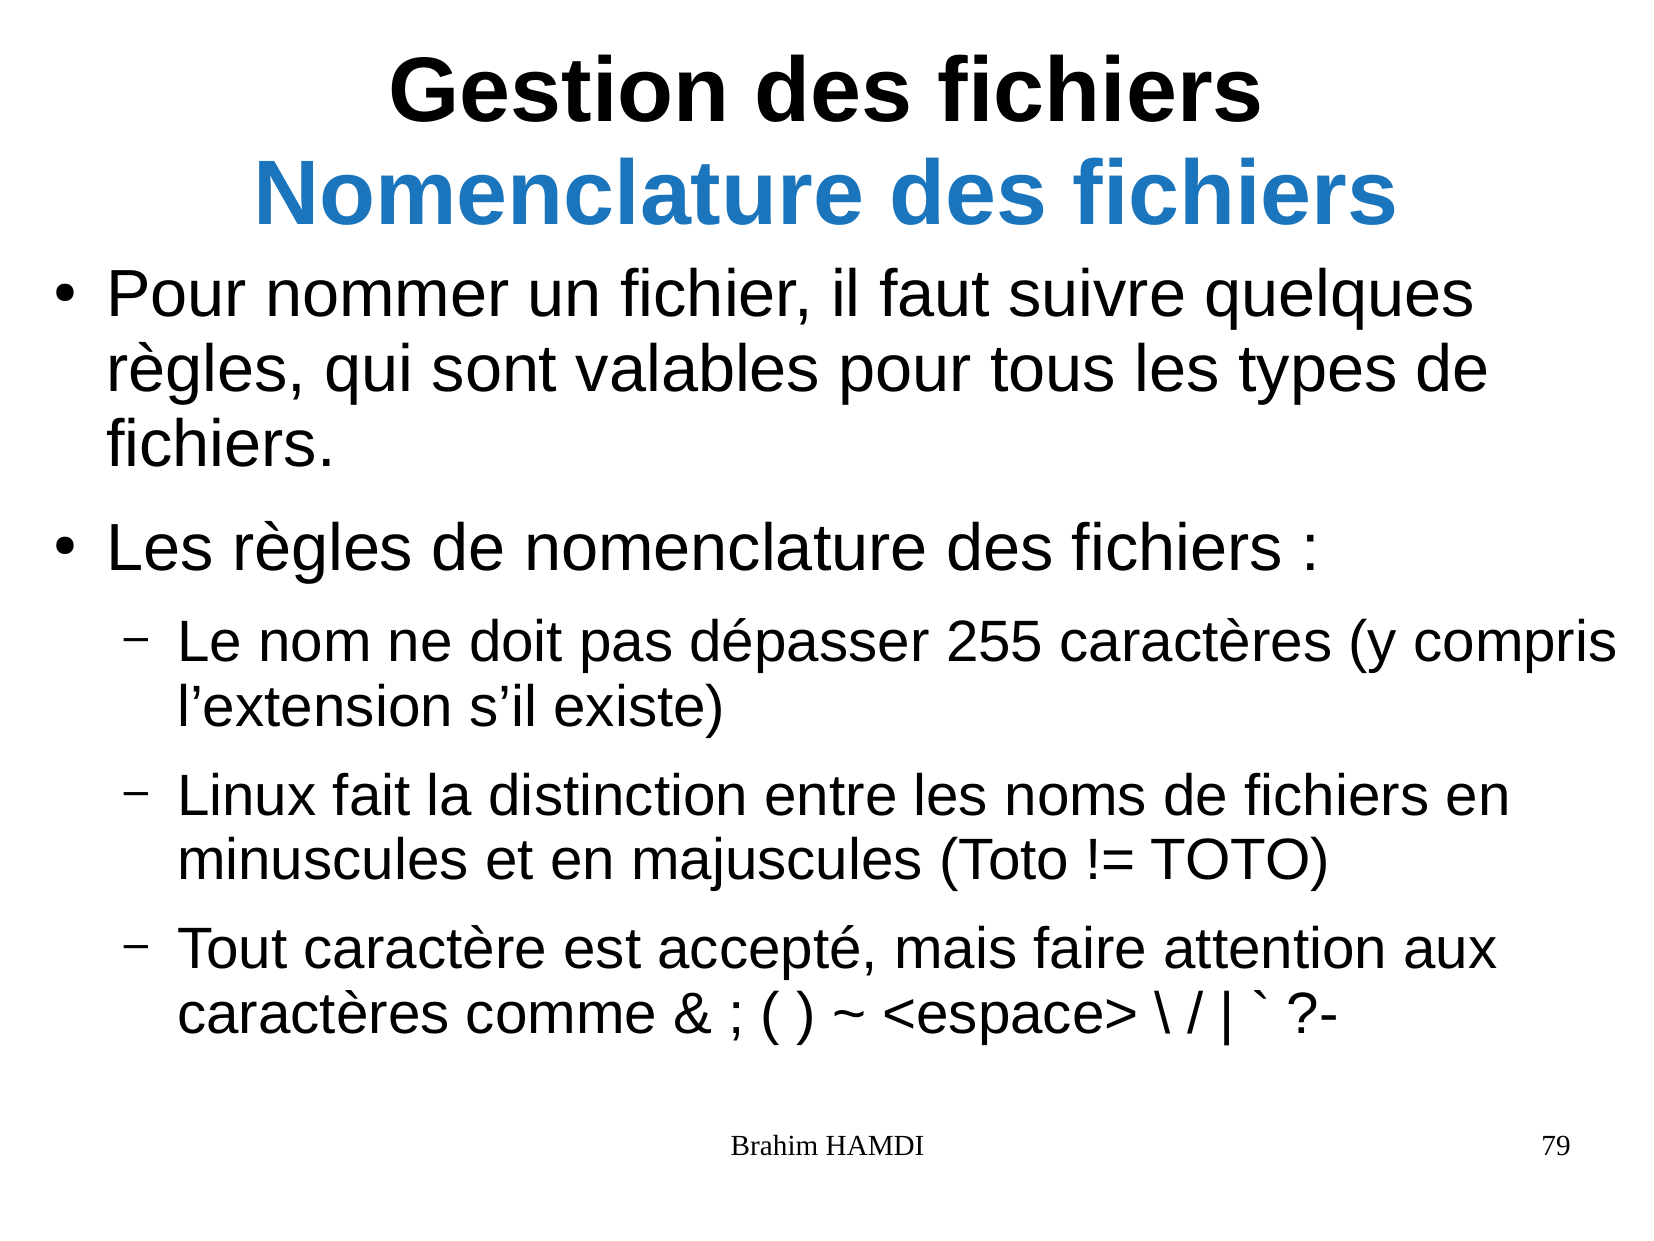

# Gestion des fichiers Nomenclature des fichiers
Pour nommer un fichier, il faut suivre quelques règles, qui sont valables pour tous les types de fichiers.
Les règles de nomenclature des fichiers :
Le nom ne doit pas dépasser 255 caractères (y compris l’extension s’il existe)
Linux fait la distinction entre les noms de fichiers en minuscules et en majuscules (Toto != TOTO)
Tout caractère est accepté, mais faire attention aux caractères comme & ; ( ) ~ <espace> \ / | ` ?-
Brahim HAMDI
79